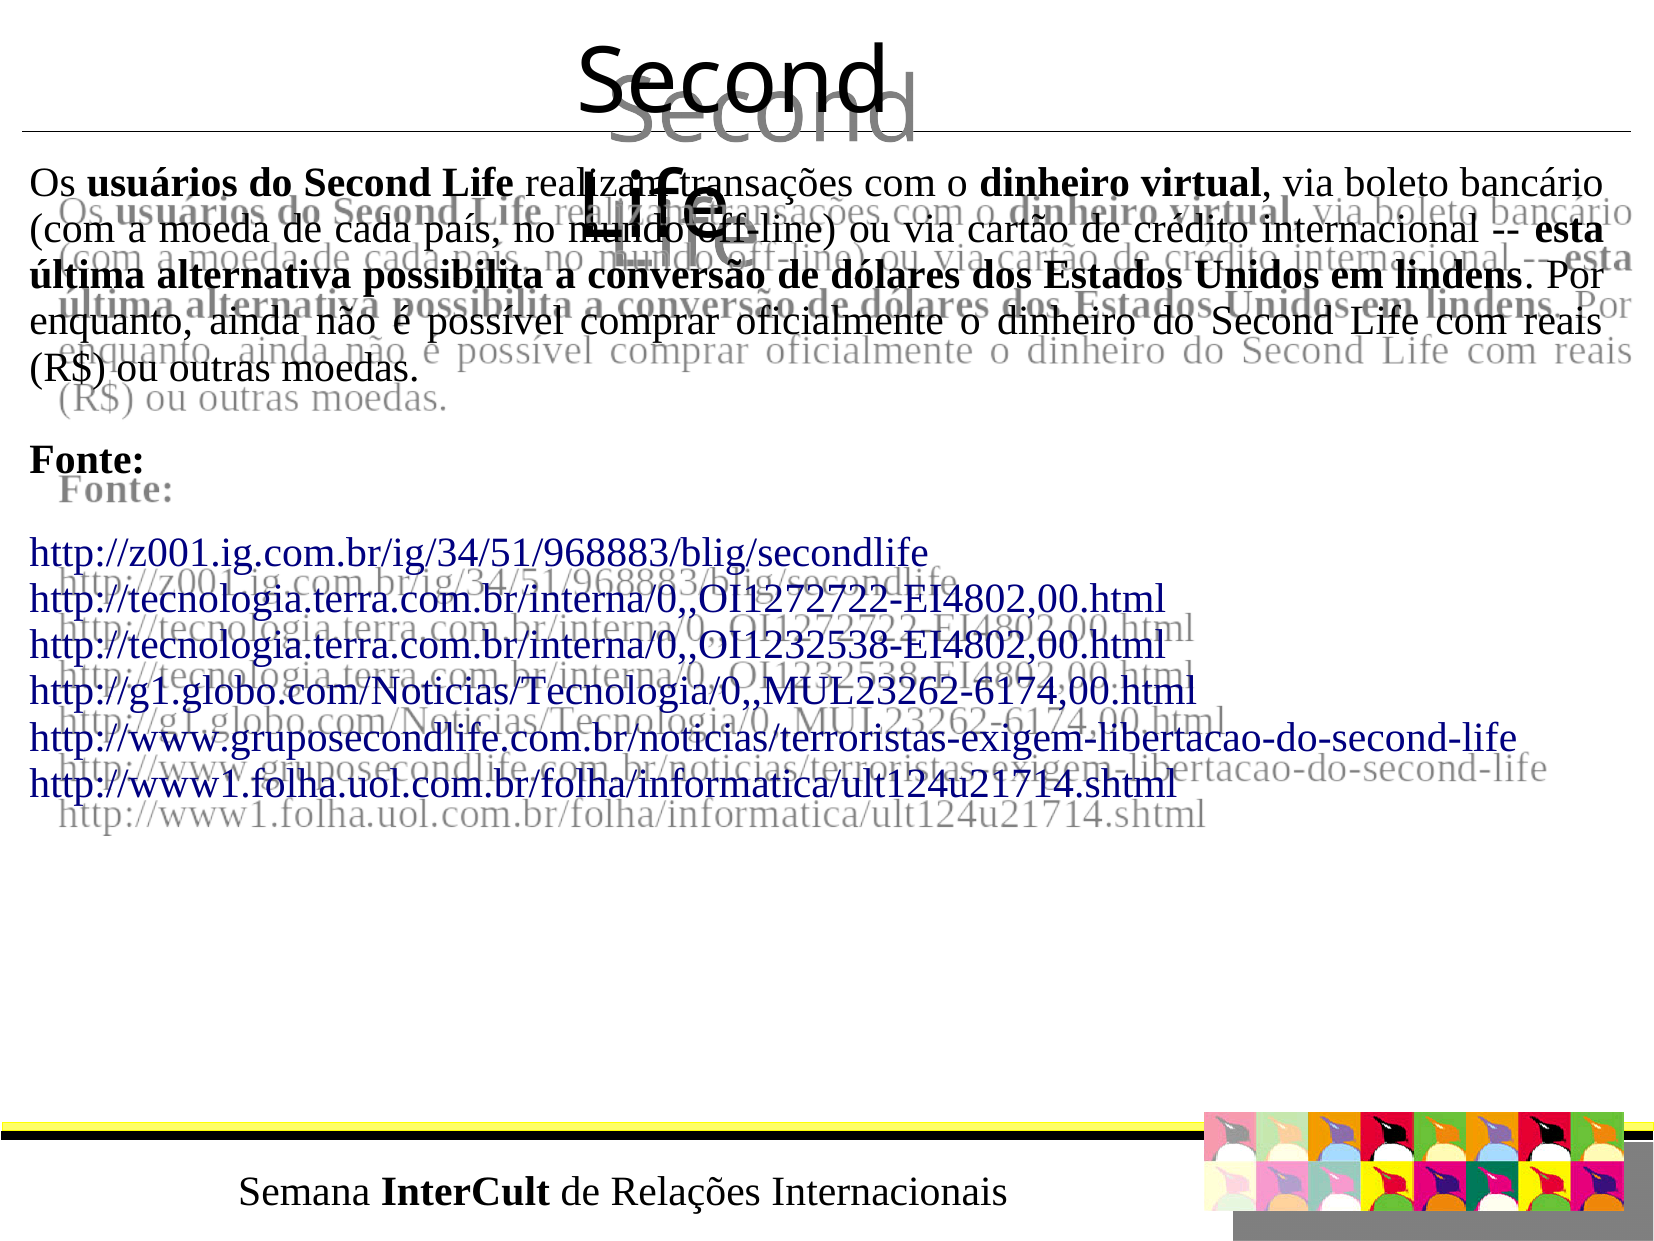

Second Life
Os usuários do Second Life realizam transações com o dinheiro virtual, via boleto bancário (com a moeda de cada país, no mundo off-line) ou via cartão de crédito internacional -- esta última alternativa possibilita a conversão de dólares dos Estados Unidos em lindens. Por enquanto, ainda não é possível comprar oficialmente o dinheiro do Second Life com reais (R$) ou outras moedas.
Fonte:
http://z001.ig.com.br/ig/34/51/968883/blig/secondlife
http://tecnologia.terra.com.br/interna/0,,OI1272722-EI4802,00.html
http://tecnologia.terra.com.br/interna/0,,OI1232538-EI4802,00.html
http://g1.globo.com/Noticias/Tecnologia/0,,MUL23262-6174,00.html
http://www.gruposecondlife.com.br/noticias/terroristas-exigem-libertacao-do-second-life
http://www1.folha.uol.com.br/folha/informatica/ult124u21714.shtml
Semana InterCult de Relações Internacionais